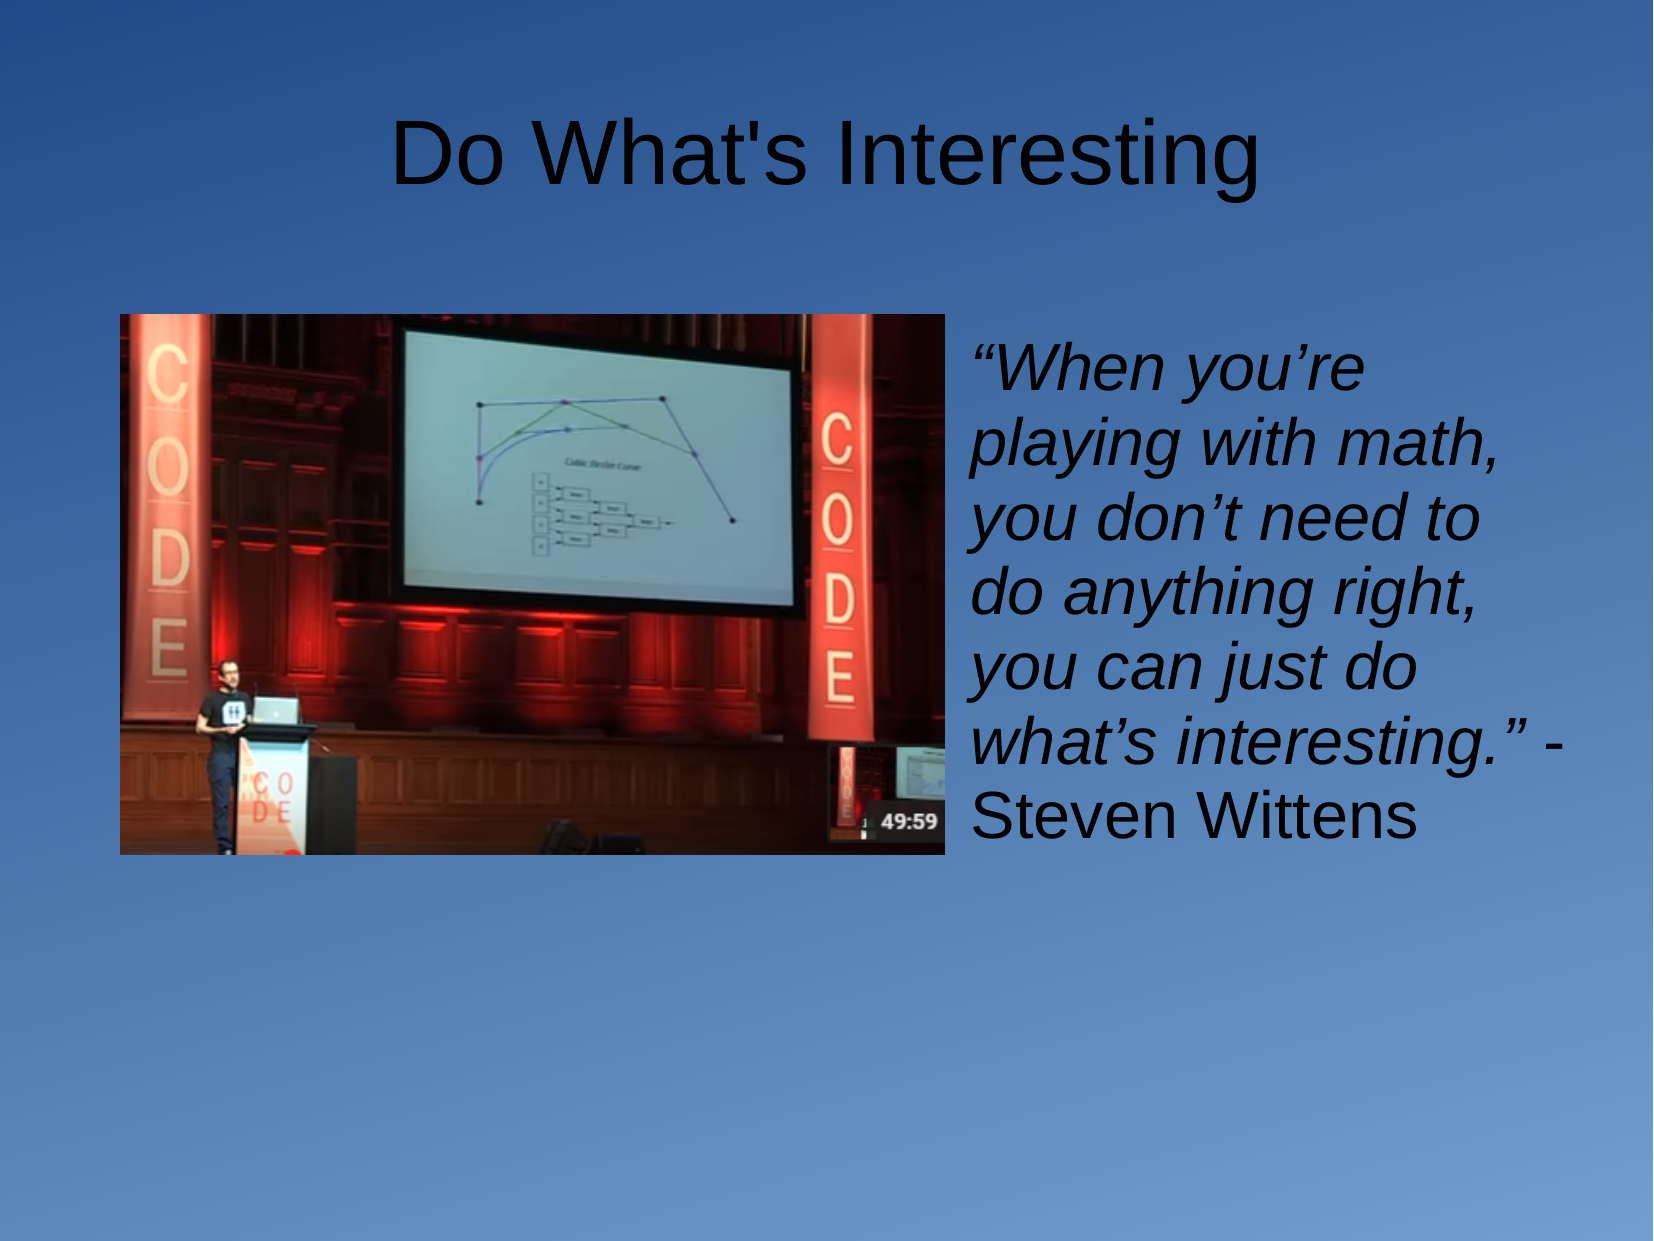

#
Do What's Interesting
“When you’re playing with math, you don’t need to do anything right, you can just do what’s interesting.” - Steven Wittens